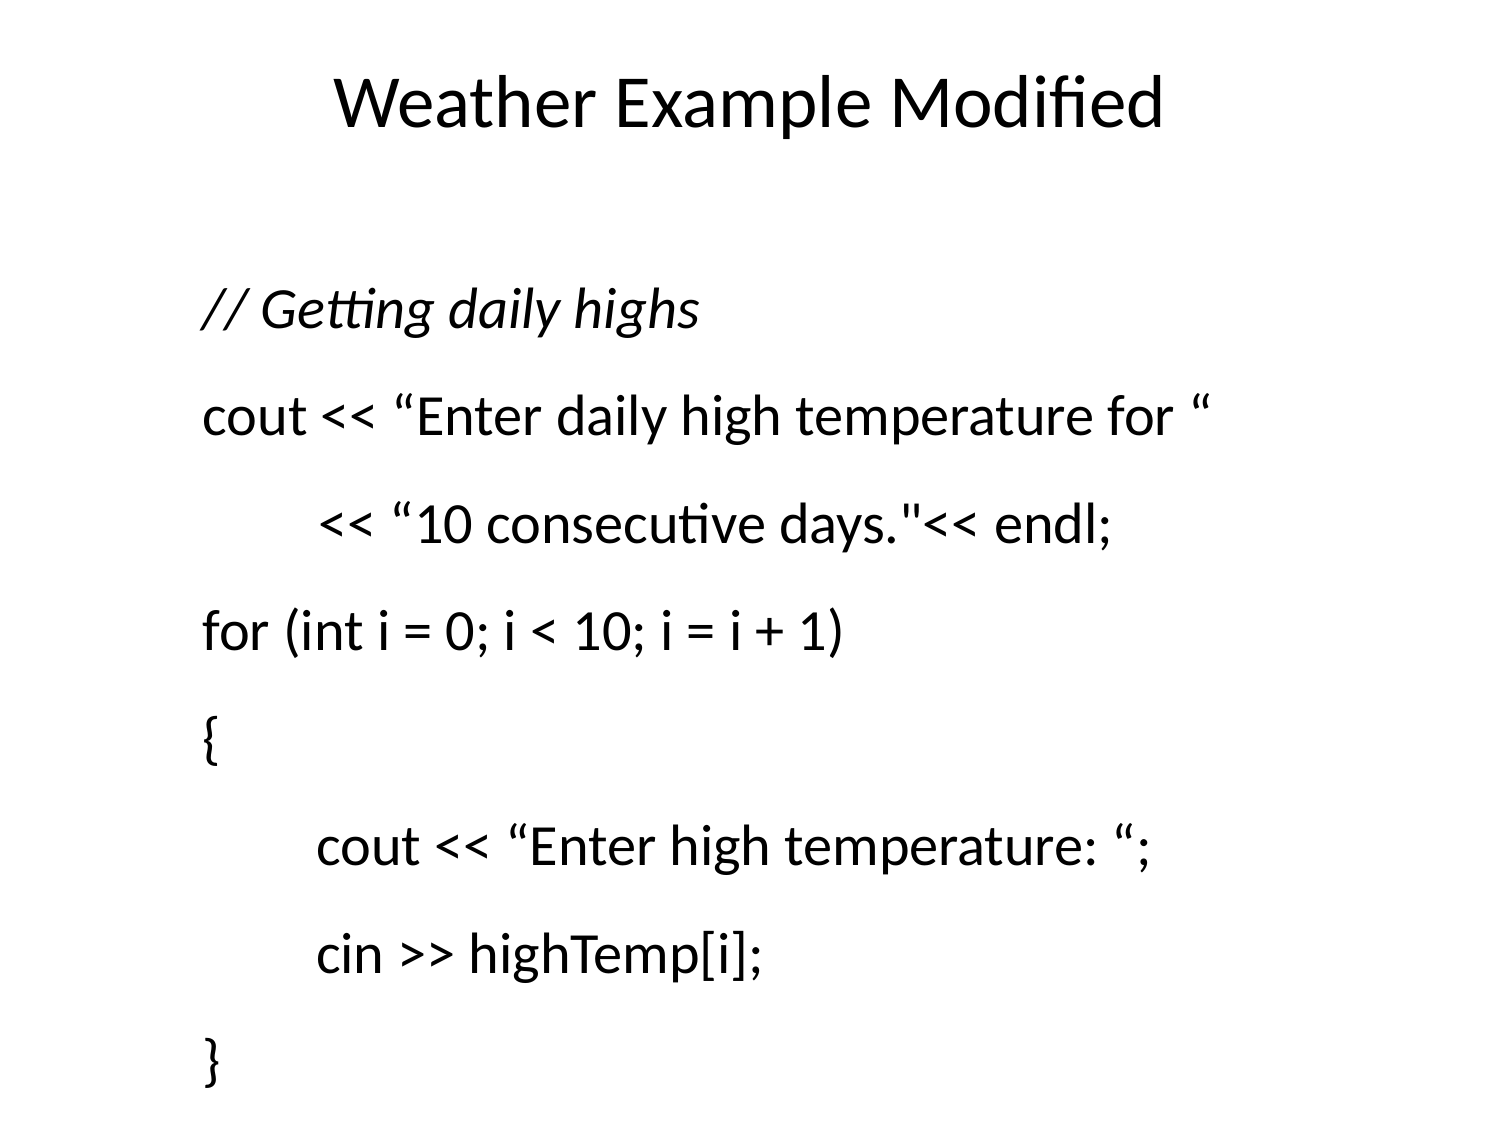

# Weather Example Modified
	 	// Getting daily highs
	 	cout << “Enter daily high temperature for “
	 << “10 consecutive days."<< endl;
		for (int i = 0; i < 10; i = i + 1)
		{
				cout << “Enter high temperature: “;
				cin >> highTemp[i];
		}
		cout << endl;